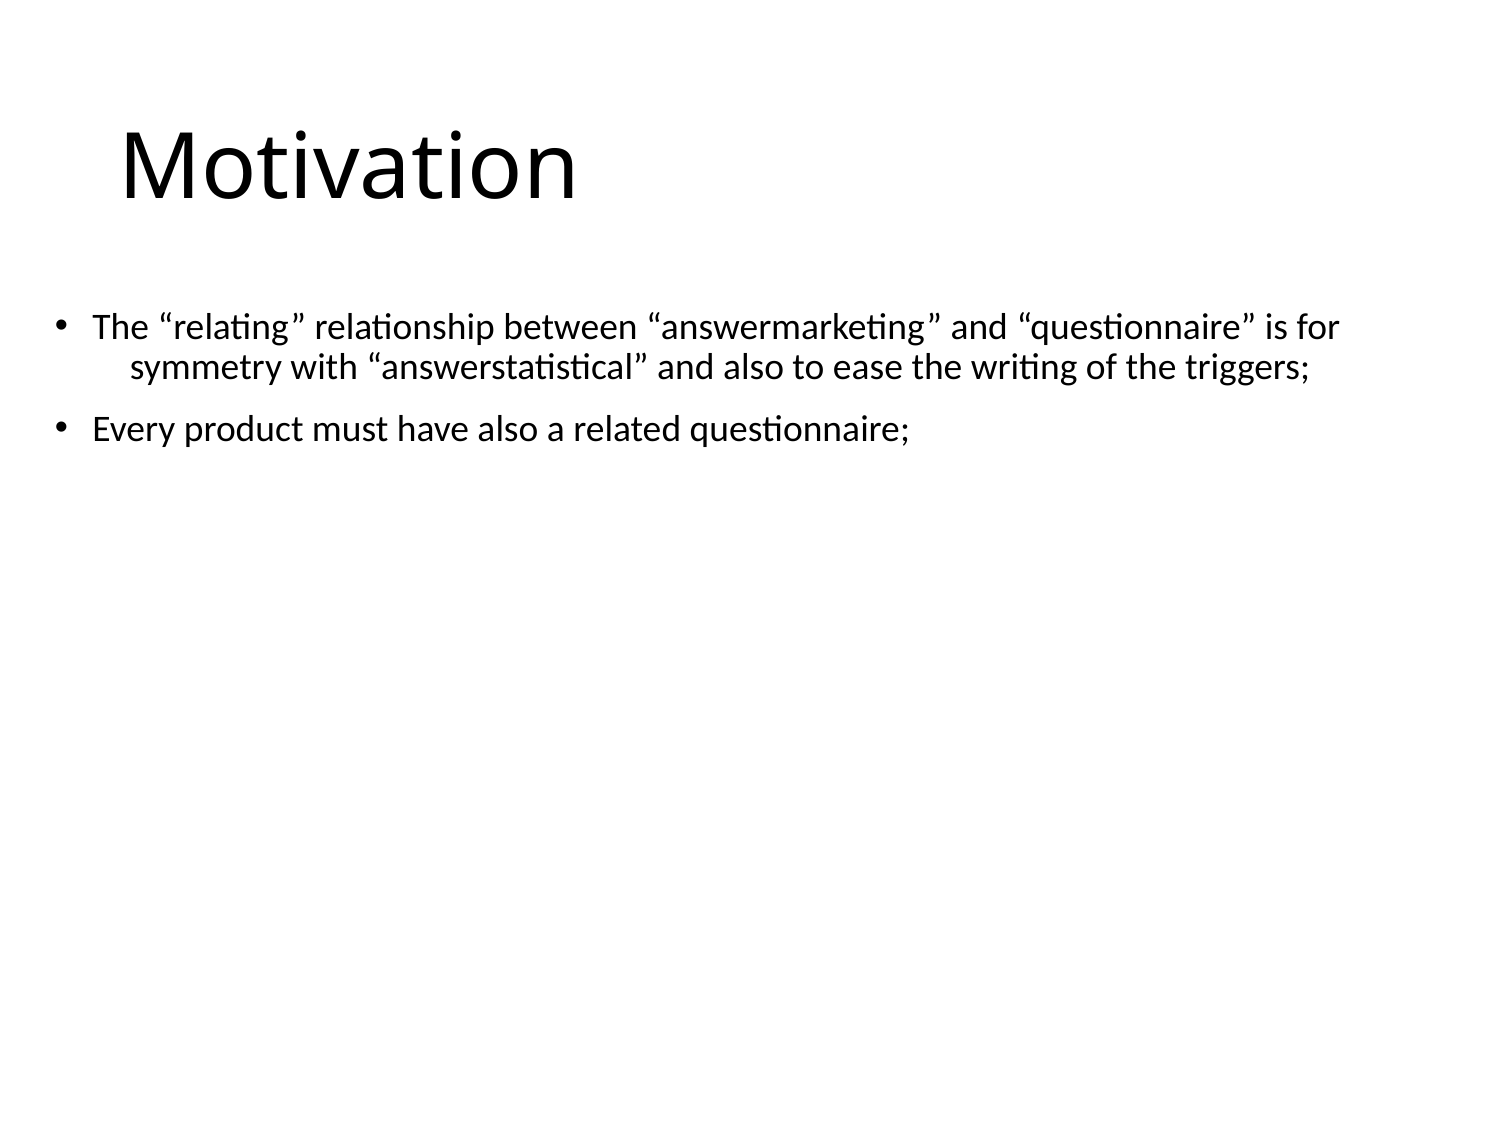

# Motivation
The “relating” relationship between “answermarketing” and “questionnaire” is for symmetry with “answerstatistical” and also to ease the writing of the triggers;
Every product must have also a related questionnaire;